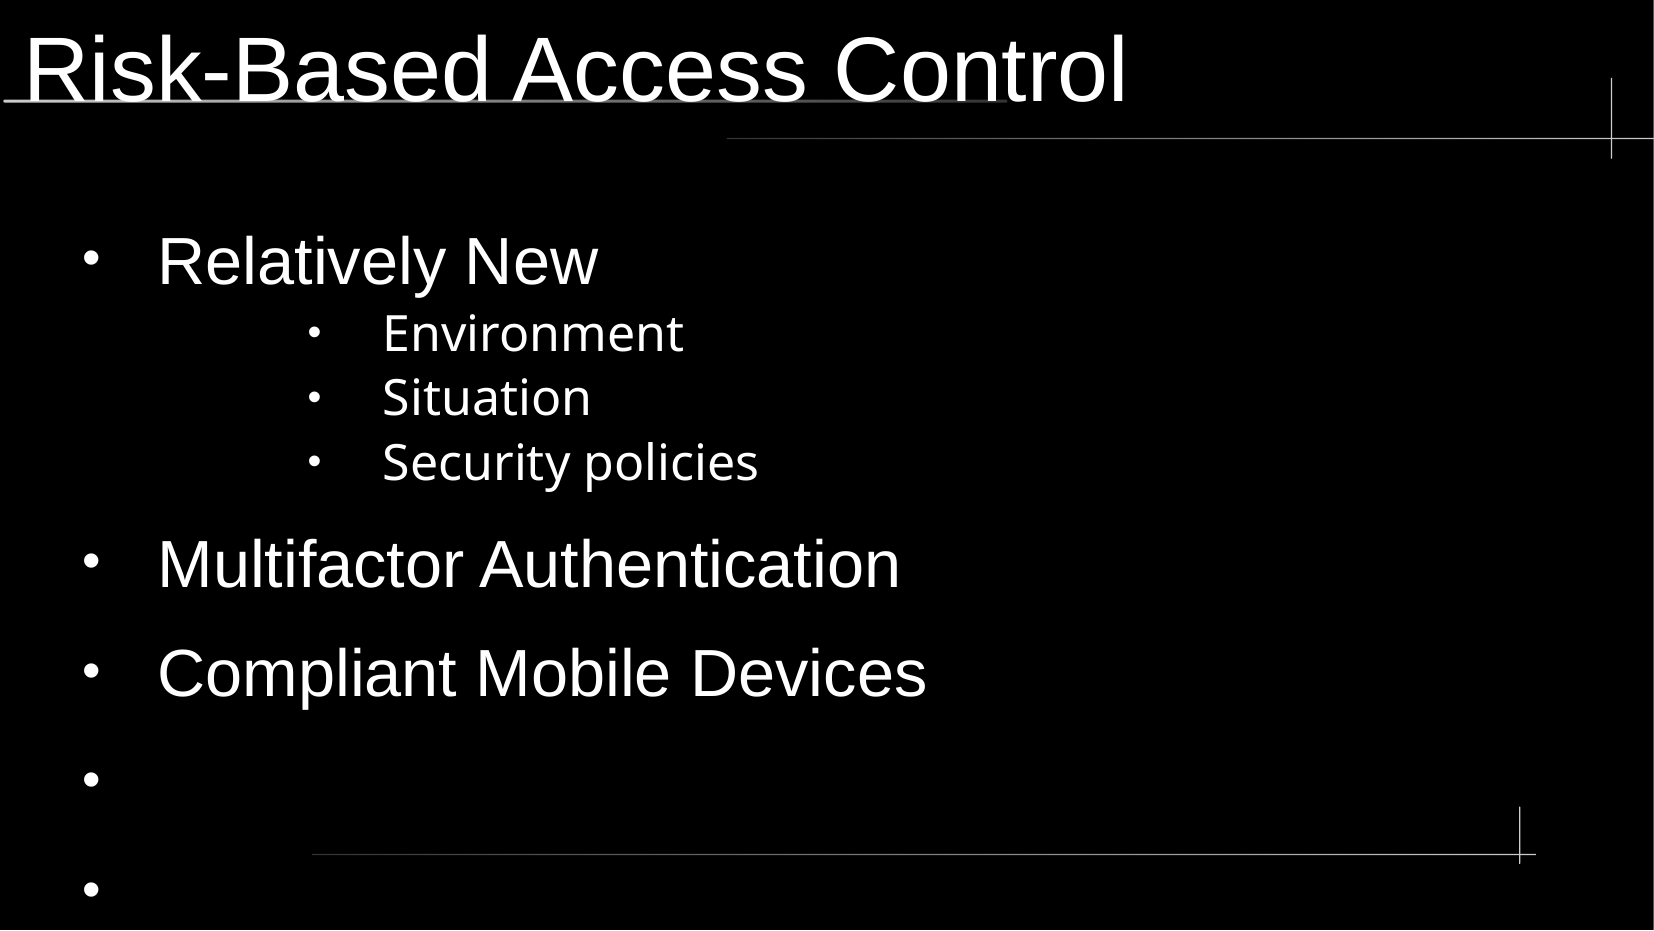

# Risk-Based Access Control
Relatively New
Environment
Situation
Security policies
Multifactor Authentication
Compliant Mobile Devices